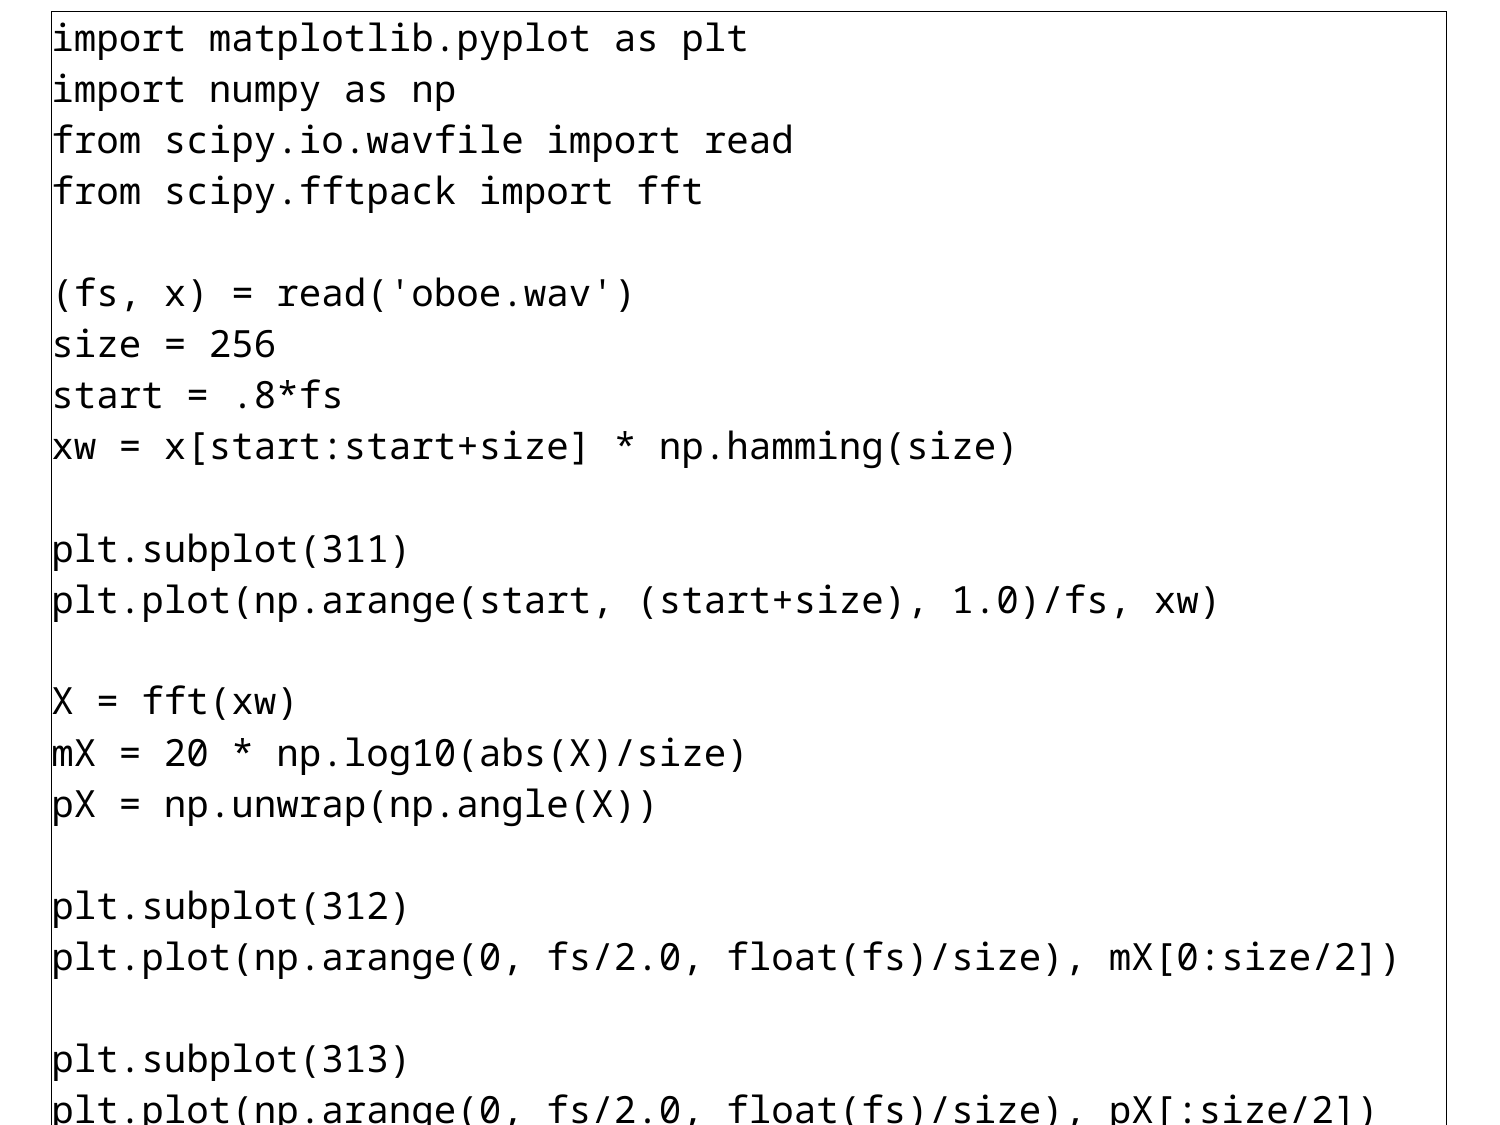

# import matplotlib.pyplot as plt
import numpy as np
from scipy.io.wavfile import read
from scipy.fftpack import fft
(fs, x) = read('oboe.wav')
size = 256
start = .8*fs
xw = x[start:start+size] * np.hamming(size)
plt.subplot(311)
plt.plot(np.arange(start, (start+size), 1.0)/fs, xw)
X = fft(xw)
mX = 20 * np.log10(abs(X)/size)
pX = np.unwrap(np.angle(X))
plt.subplot(312)
plt.plot(np.arange(0, fs/2.0, float(fs)/size), mX[0:size/2])
plt.subplot(313)
plt.plot(np.arange(0, fs/2.0, float(fs)/size), pX[:size/2])